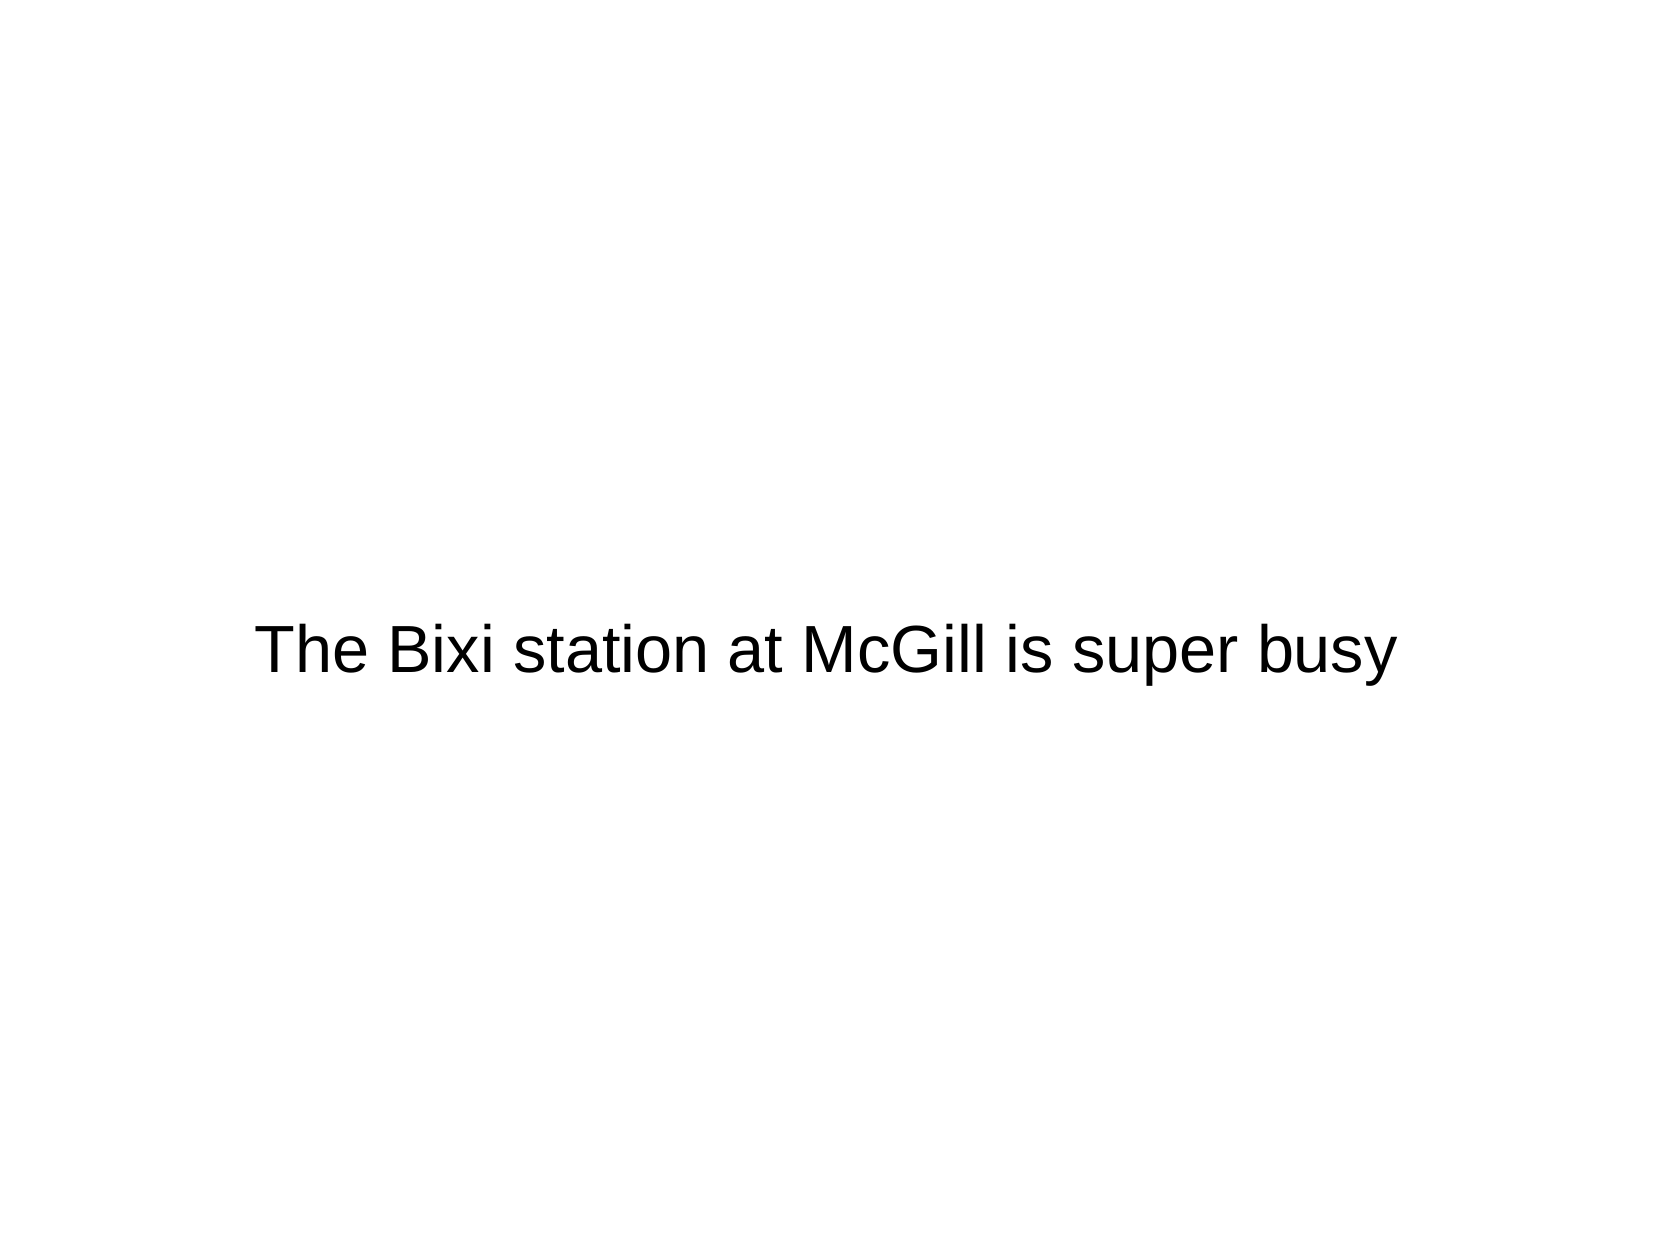

# Why?
The Bixi station at McGill is super busy